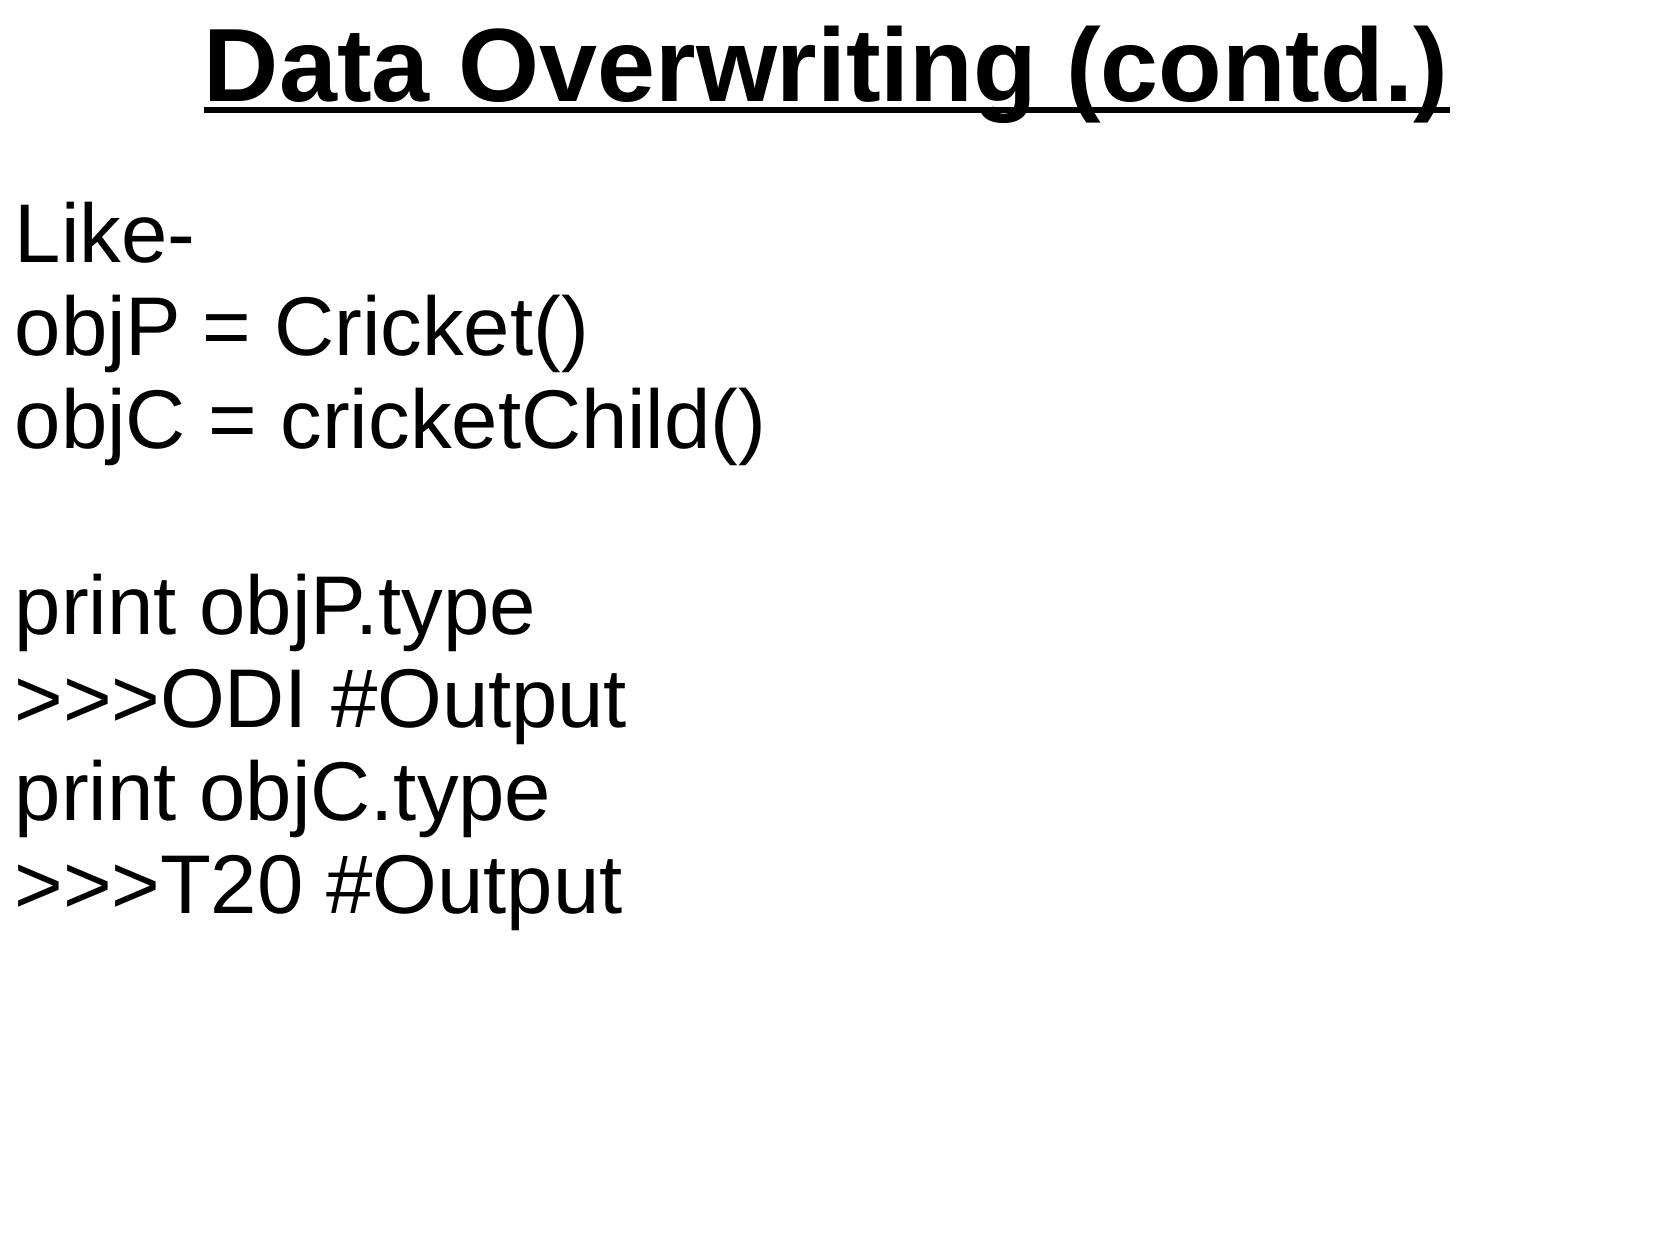

Data Overwriting (contd.)
Like-
objP = Cricket()
objC = cricketChild()
print objP.type
>>>ODI #Output
print objC.type
>>>T20 #Output